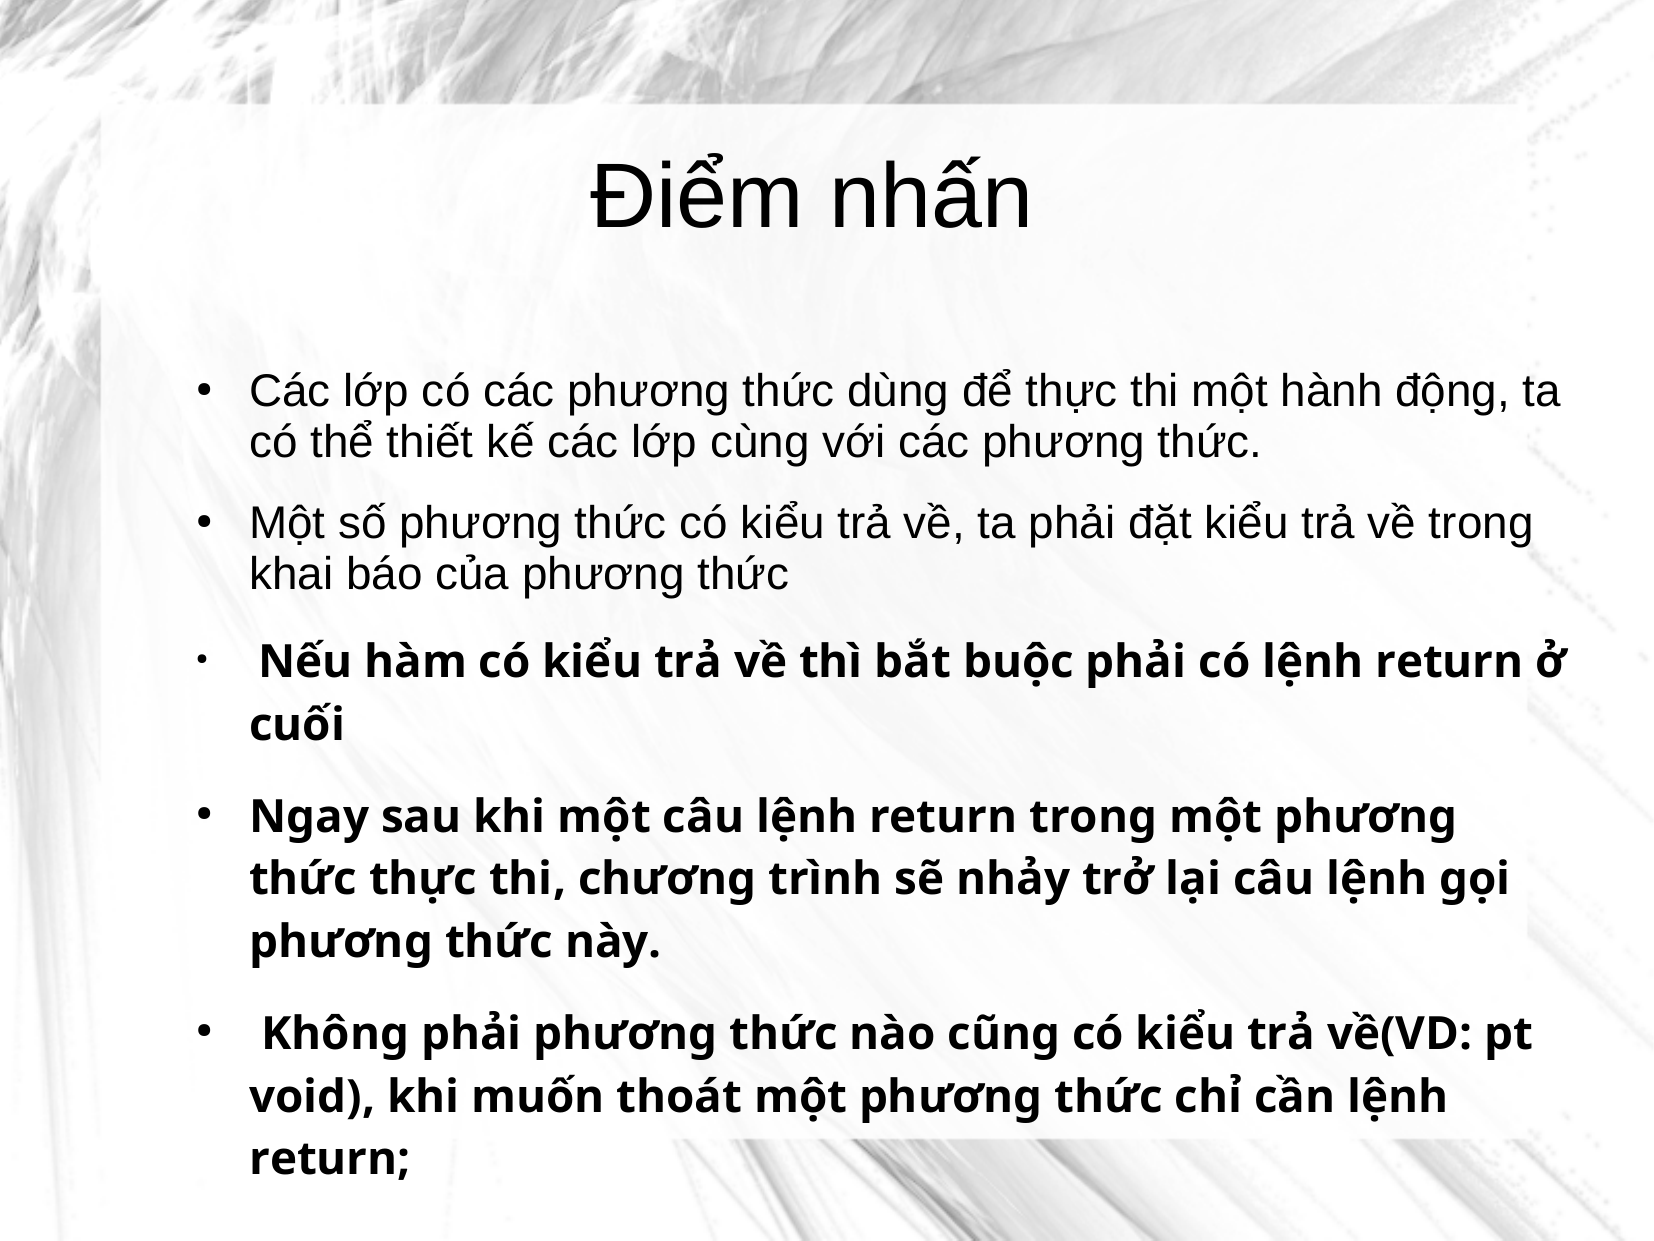

# Điểm nhấn
Các lớp có các phương thức dùng để thực thi một hành động, ta có thể thiết kế các lớp cùng với các phương thức.
Một số phương thức có kiểu trả về, ta phải đặt kiểu trả về trong khai báo của phương thức
 Nếu hàm có kiểu trả về thì bắt buộc phải có lệnh return ở cuối
Ngay sau khi một câu lệnh return trong một phương thức thực thi, chương trình sẽ nhảy trở lại câu lệnh gọi phương thức này.
 Không phải phương thức nào cũng có kiểu trả về(VD: pt void), khi muốn thoát một phương thức chỉ cần lệnh return;